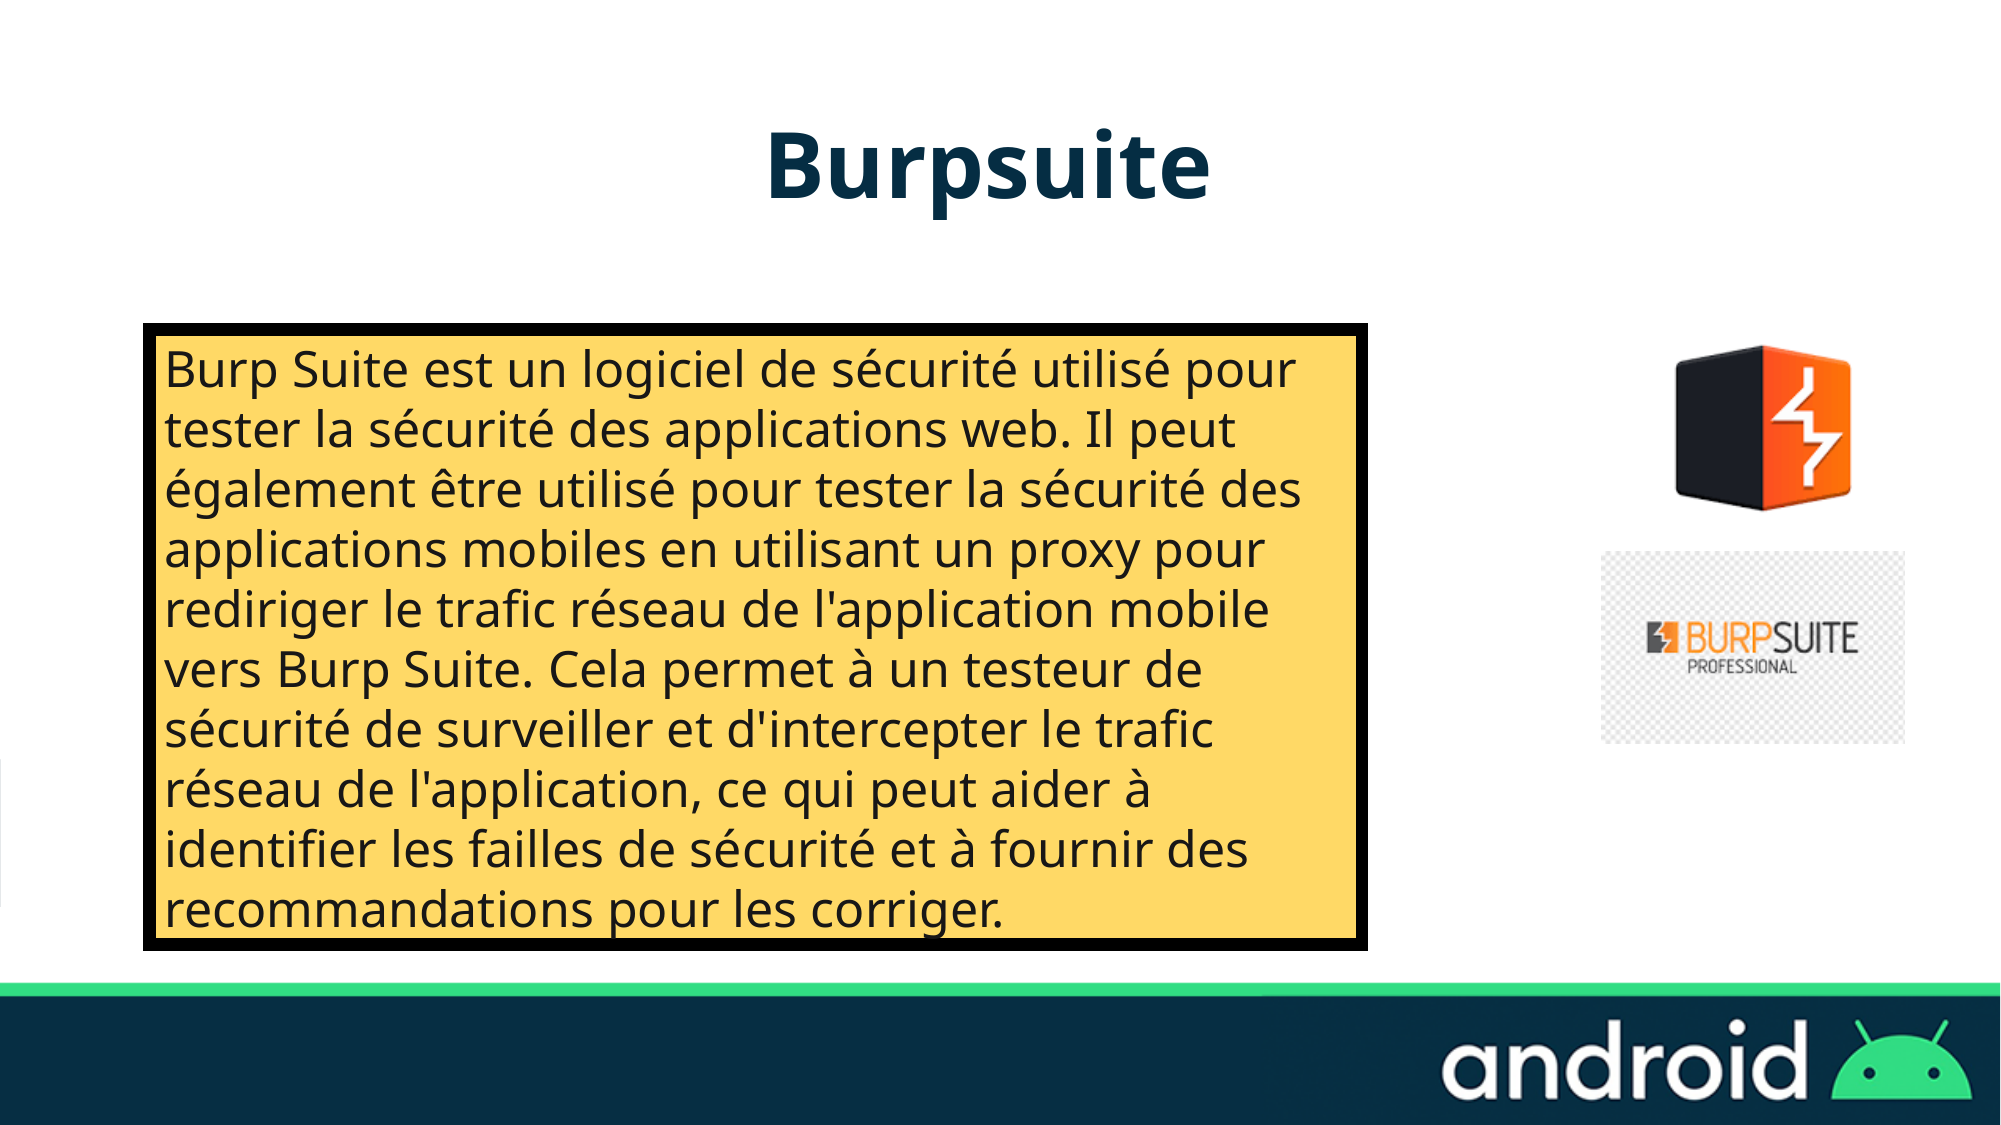

# Burpsuite
Burp Suite est un logiciel de sécurité utilisé pour tester la sécurité des applications web. Il peut également être utilisé pour tester la sécurité des applications mobiles en utilisant un proxy pour rediriger le trafic réseau de l'application mobile vers Burp Suite. Cela permet à un testeur de sécurité de surveiller et d'intercepter le trafic réseau de l'application, ce qui peut aider à identifier les failles de sécurité et à fournir des recommandations pour les corriger.